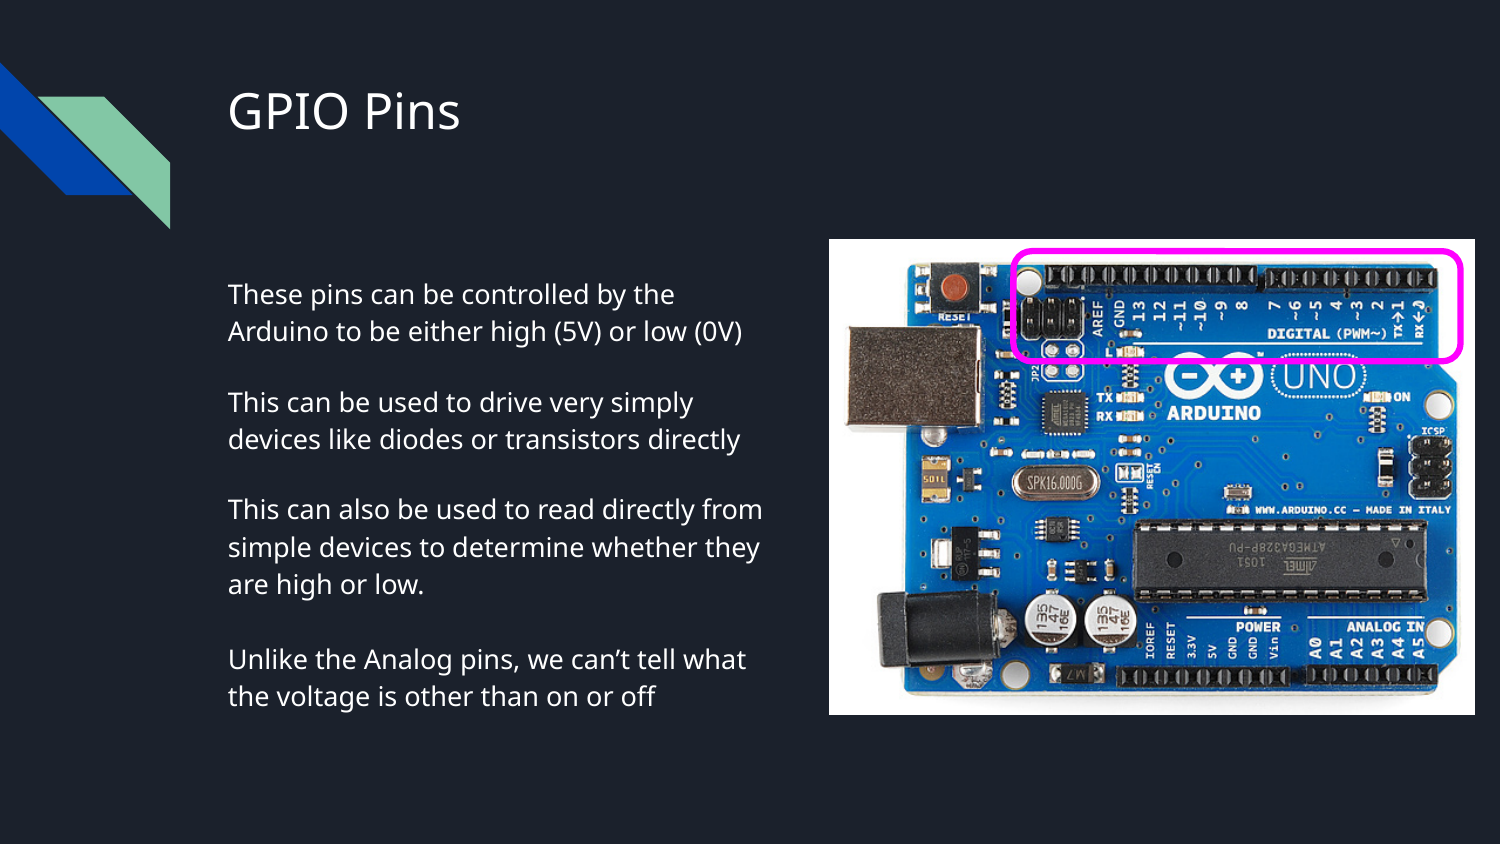

# GPIO Pins
These pins can be controlled by the Arduino to be either high (5V) or low (0V)
This can be used to drive very simply devices like diodes or transistors directly
This can also be used to read directly from simple devices to determine whether they are high or low.
Unlike the Analog pins, we can’t tell what the voltage is other than on or off